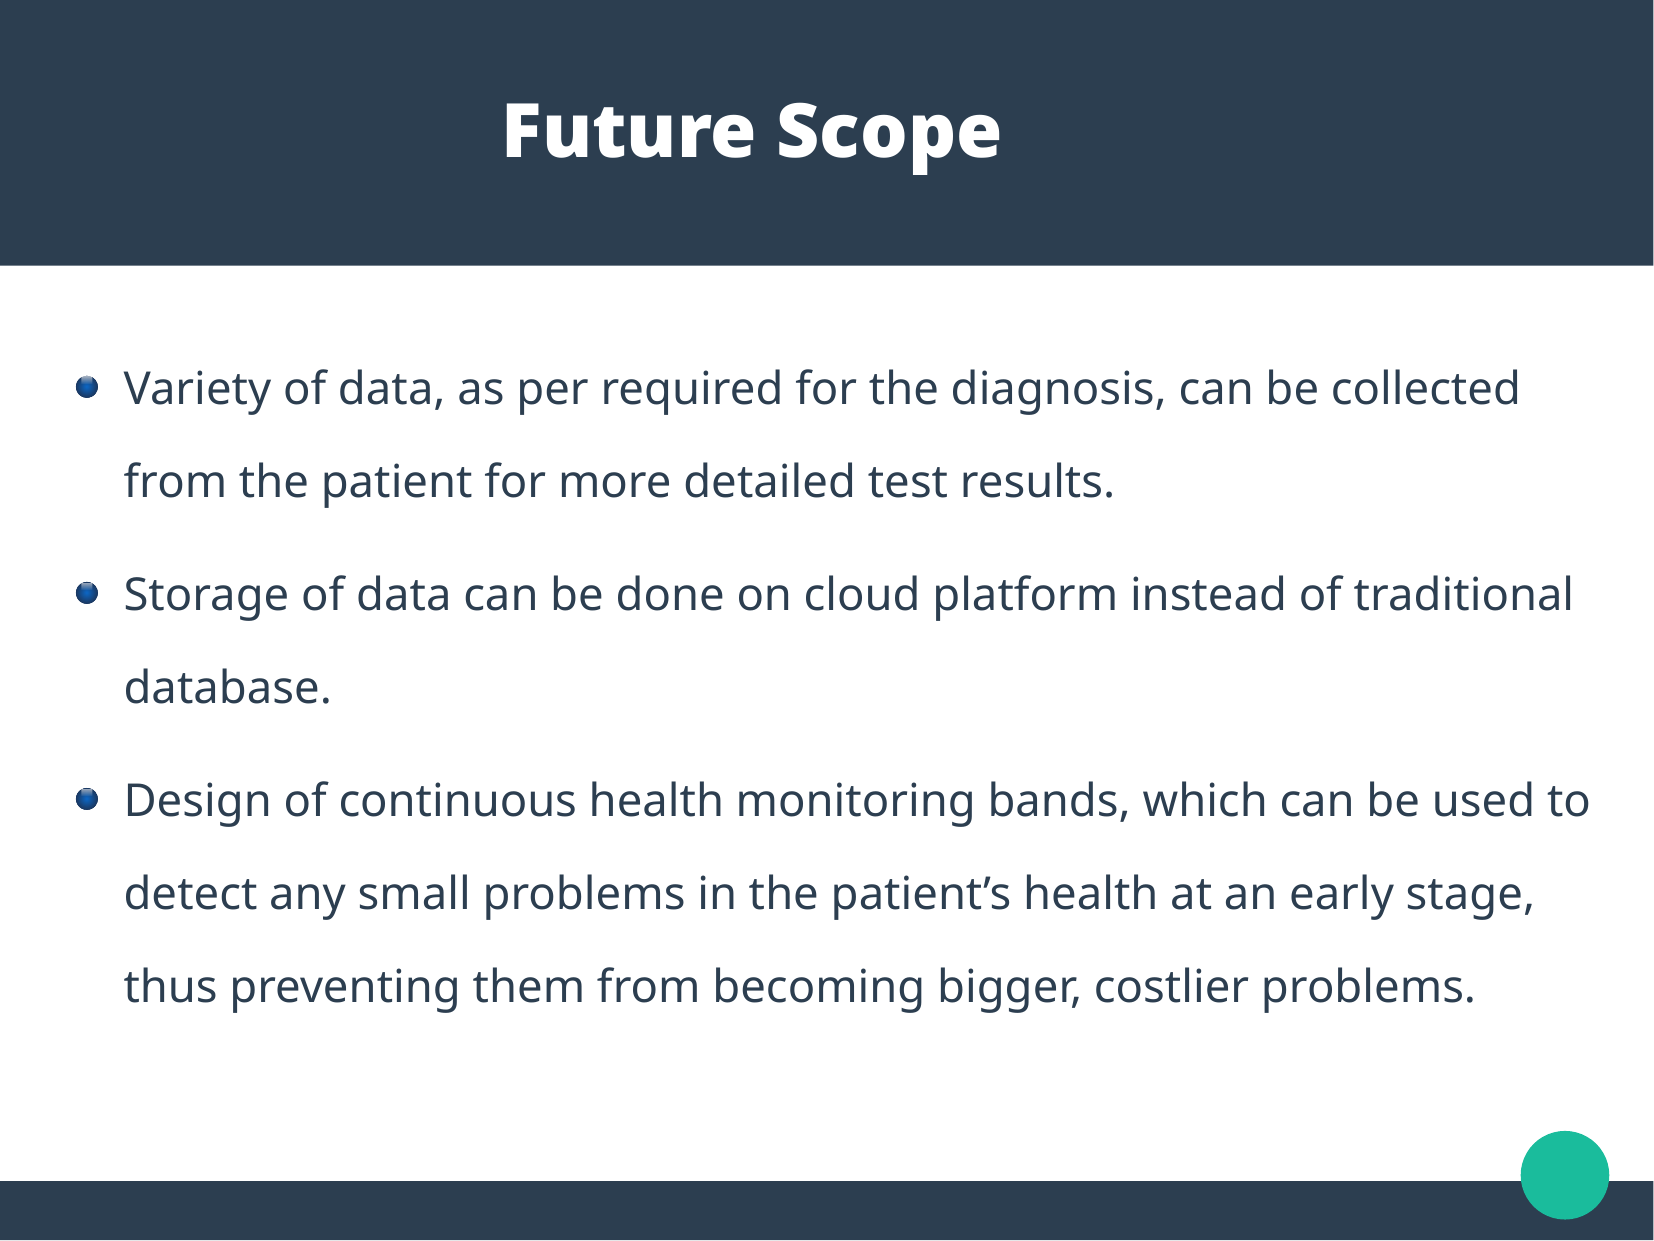

# Future Scope
Variety of data, as per required for the diagnosis, can be collected from the patient for more detailed test results.
Storage of data can be done on cloud platform instead of traditional database.
Design of continuous health monitoring bands, which can be used to detect any small problems in the patient’s health at an early stage, thus preventing them from becoming bigger, costlier problems.